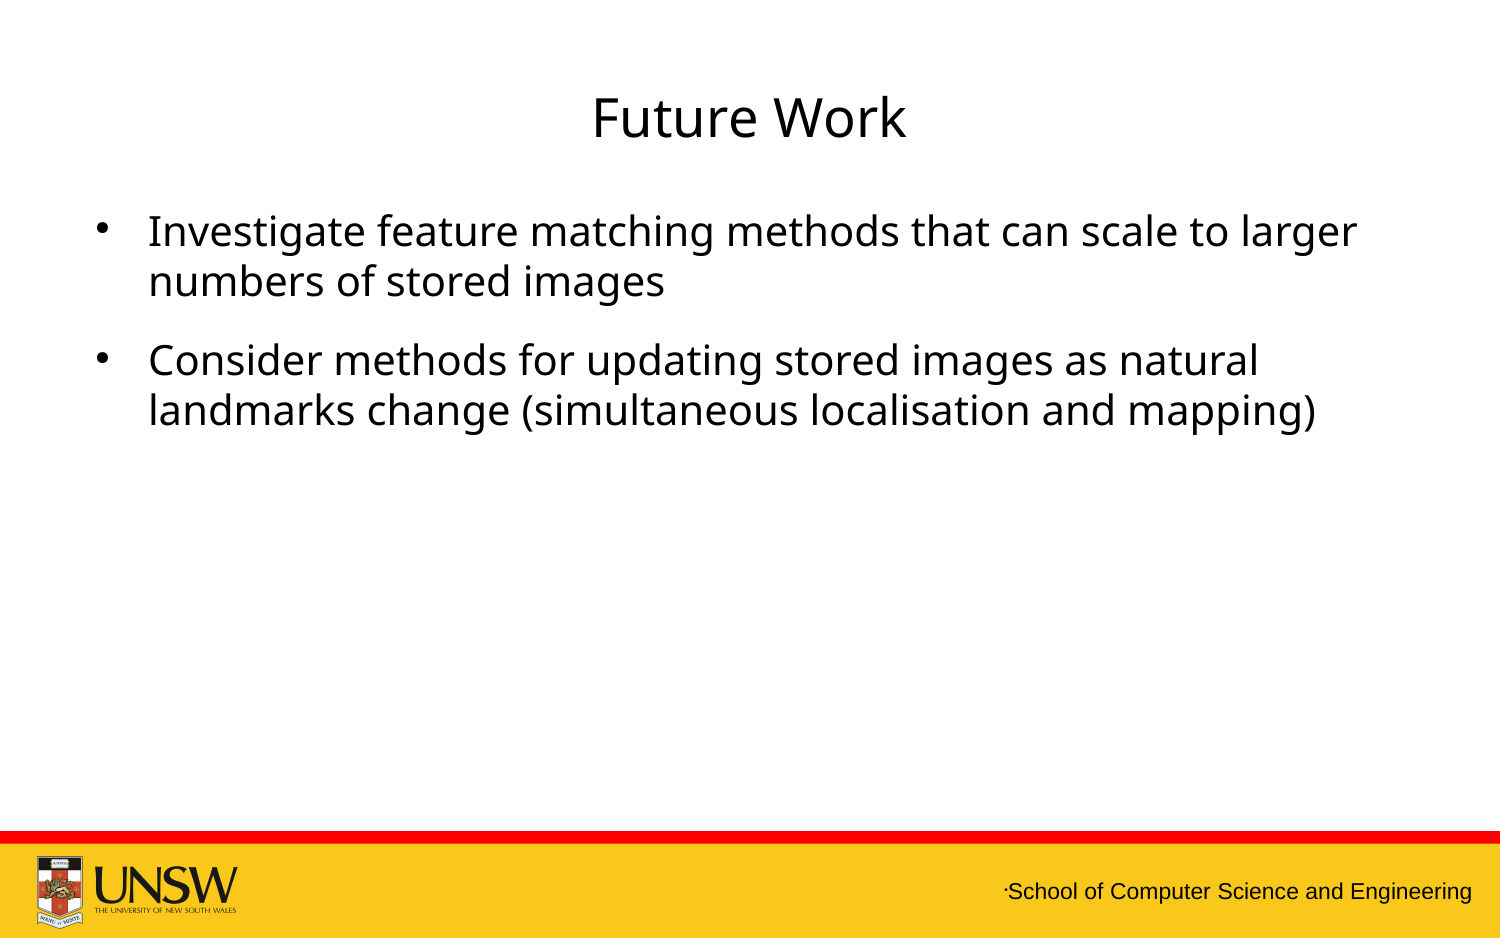

Future Work
# Investigate feature matching methods that can scale to larger numbers of stored images
Consider methods for updating stored images as natural landmarks change (simultaneous localisation and mapping)